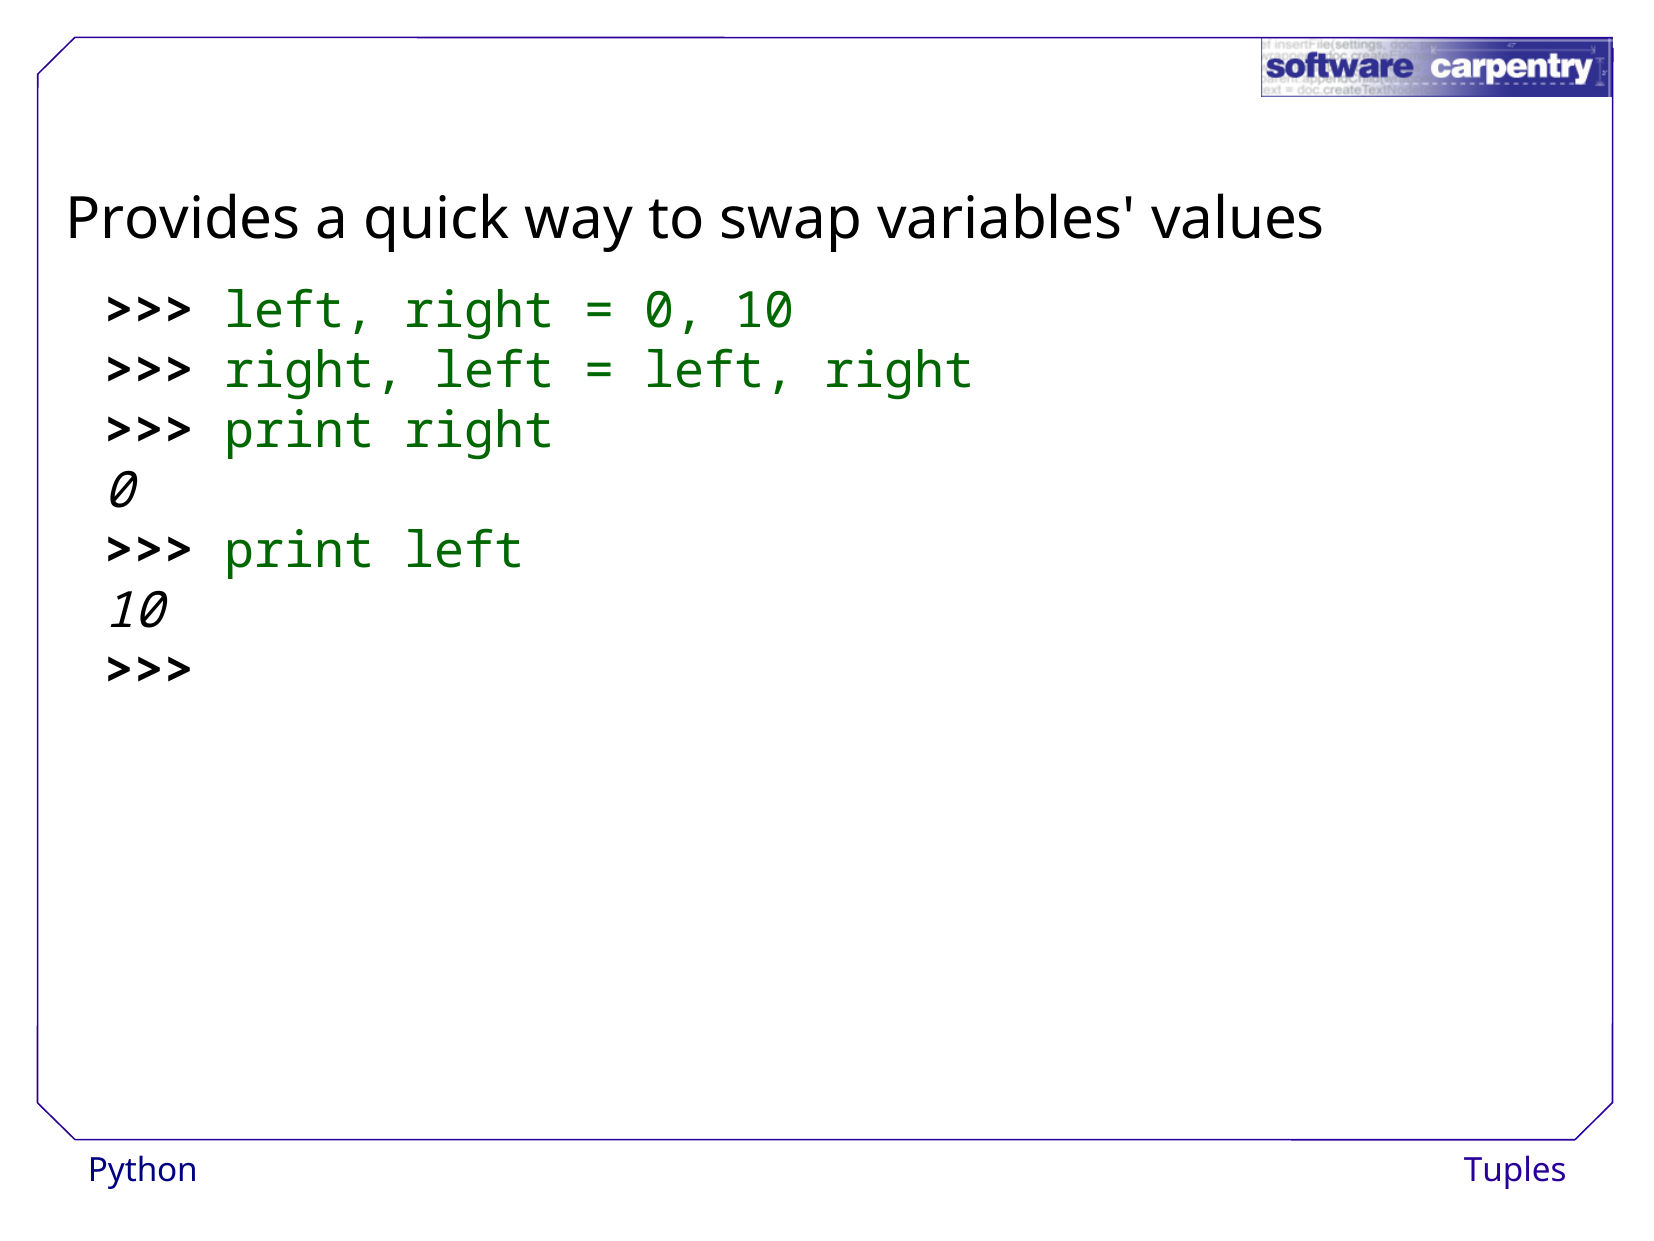

Provides a quick way to swap variables' values
>>> left, right = 0, 10
>>> right, left = left, right
>>> print right
0
>>> print left
10
>>>